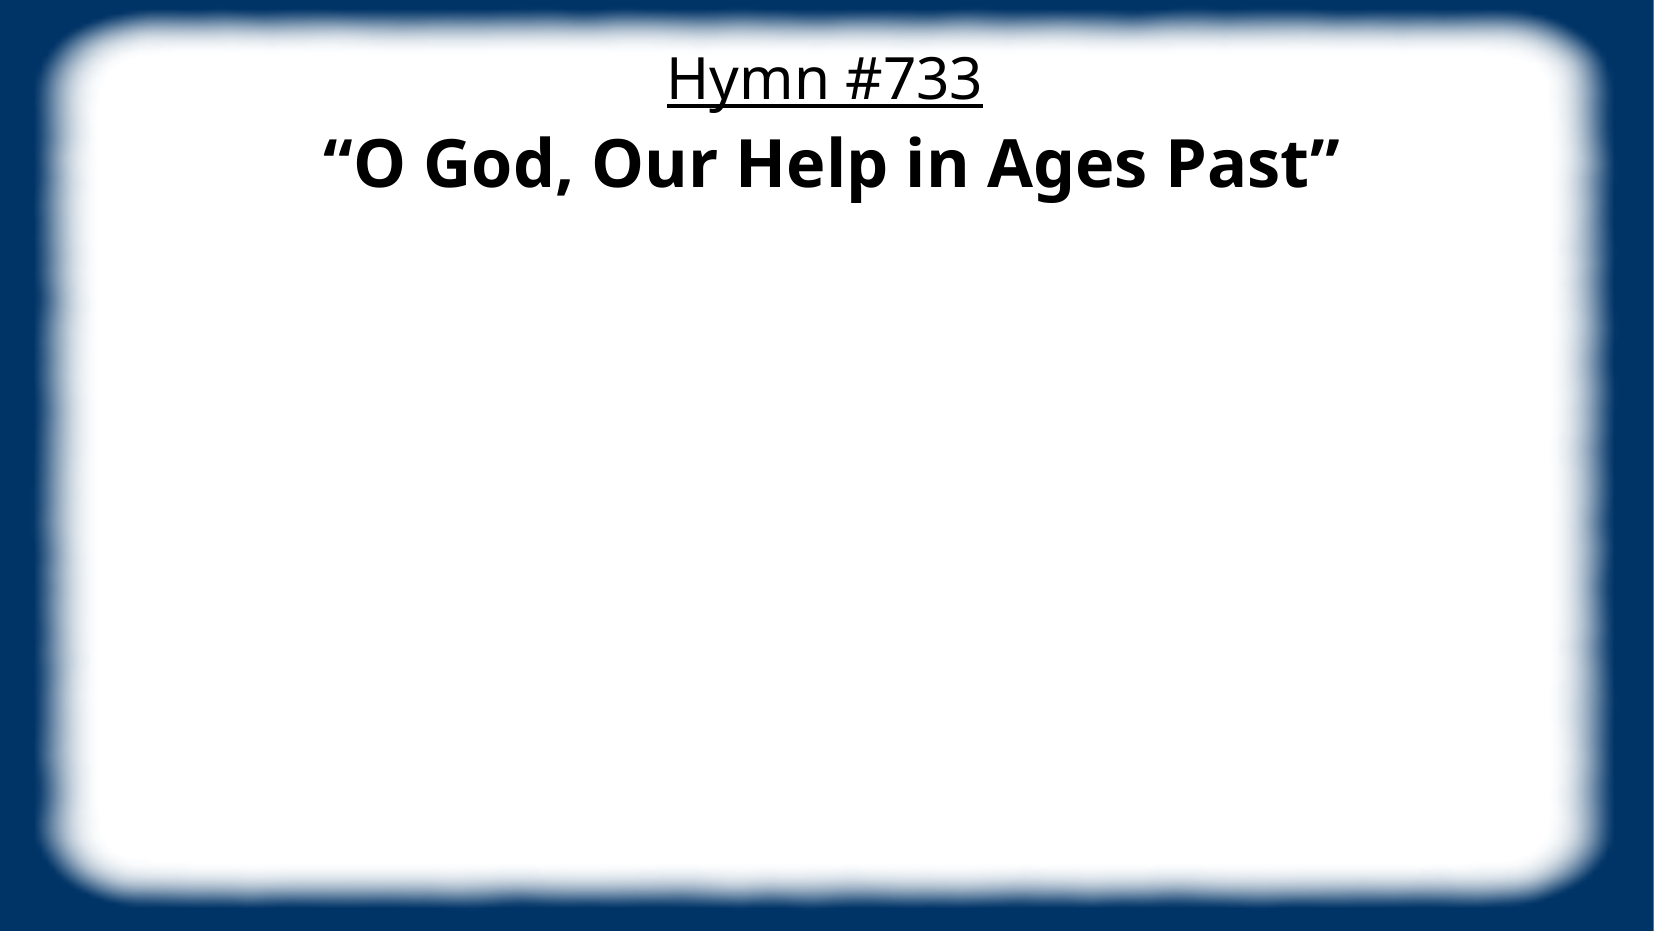

Hymn #733
“O God, Our Help in Ages Past”